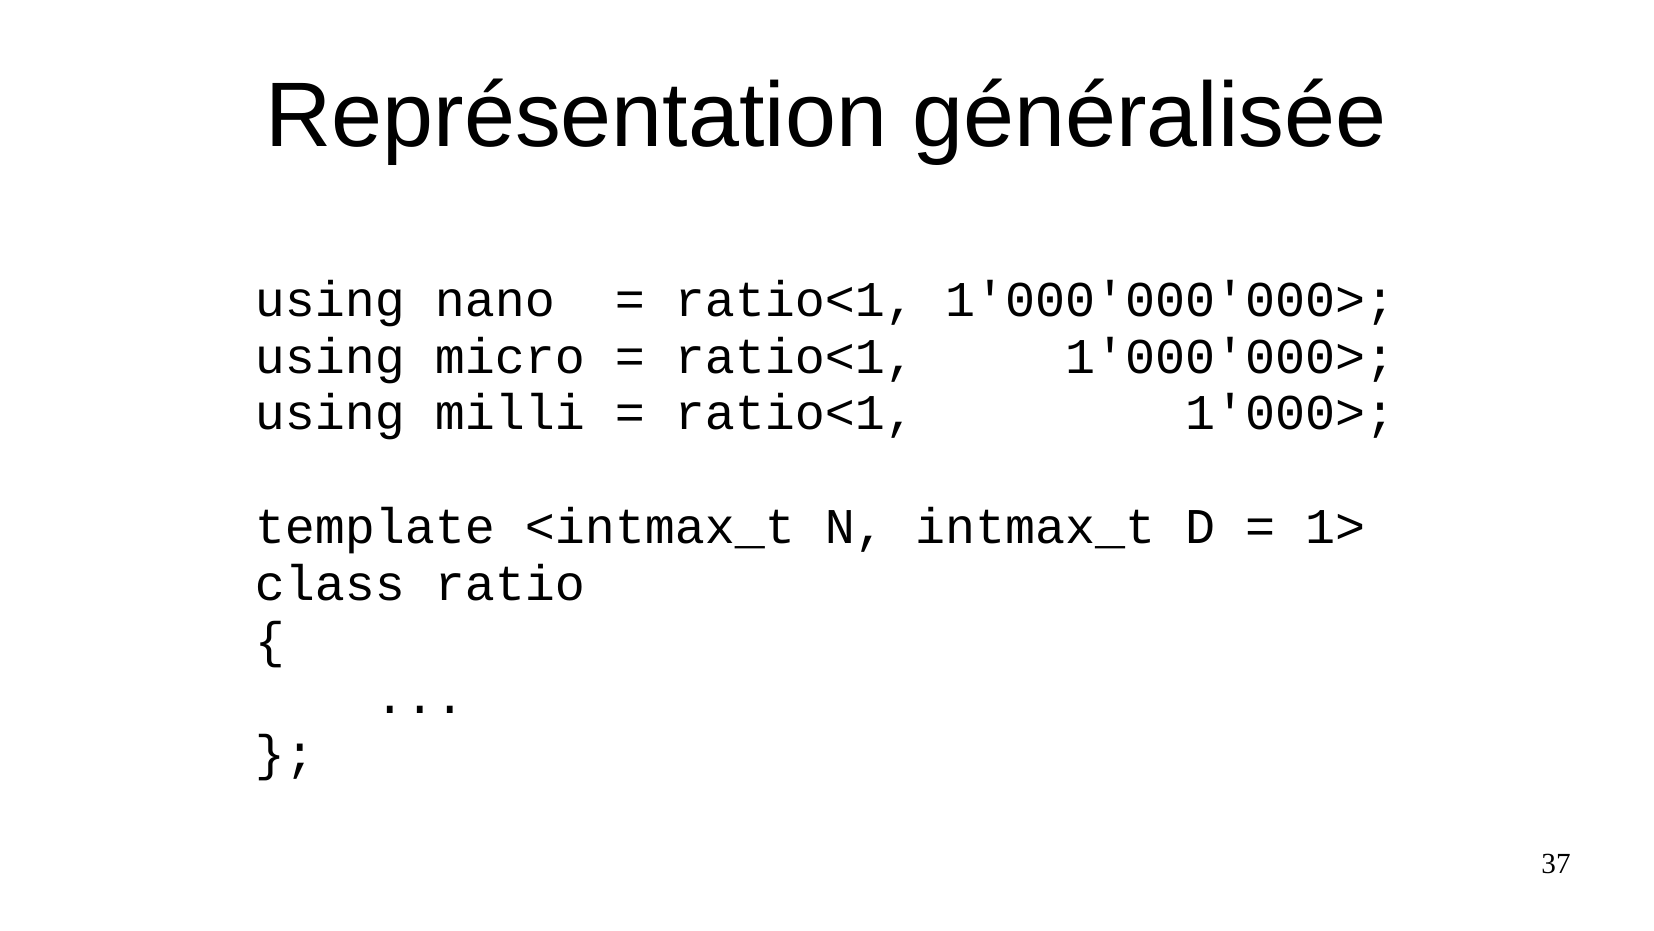

# Représentation généralisée
using nano = ratio<1, 1'000'000'000>;
using micro = ratio<1, 1'000'000>;
using milli = ratio<1, 1'000>;
template <intmax_t N, intmax_t D = 1>
class ratio
{
 ...
};
37